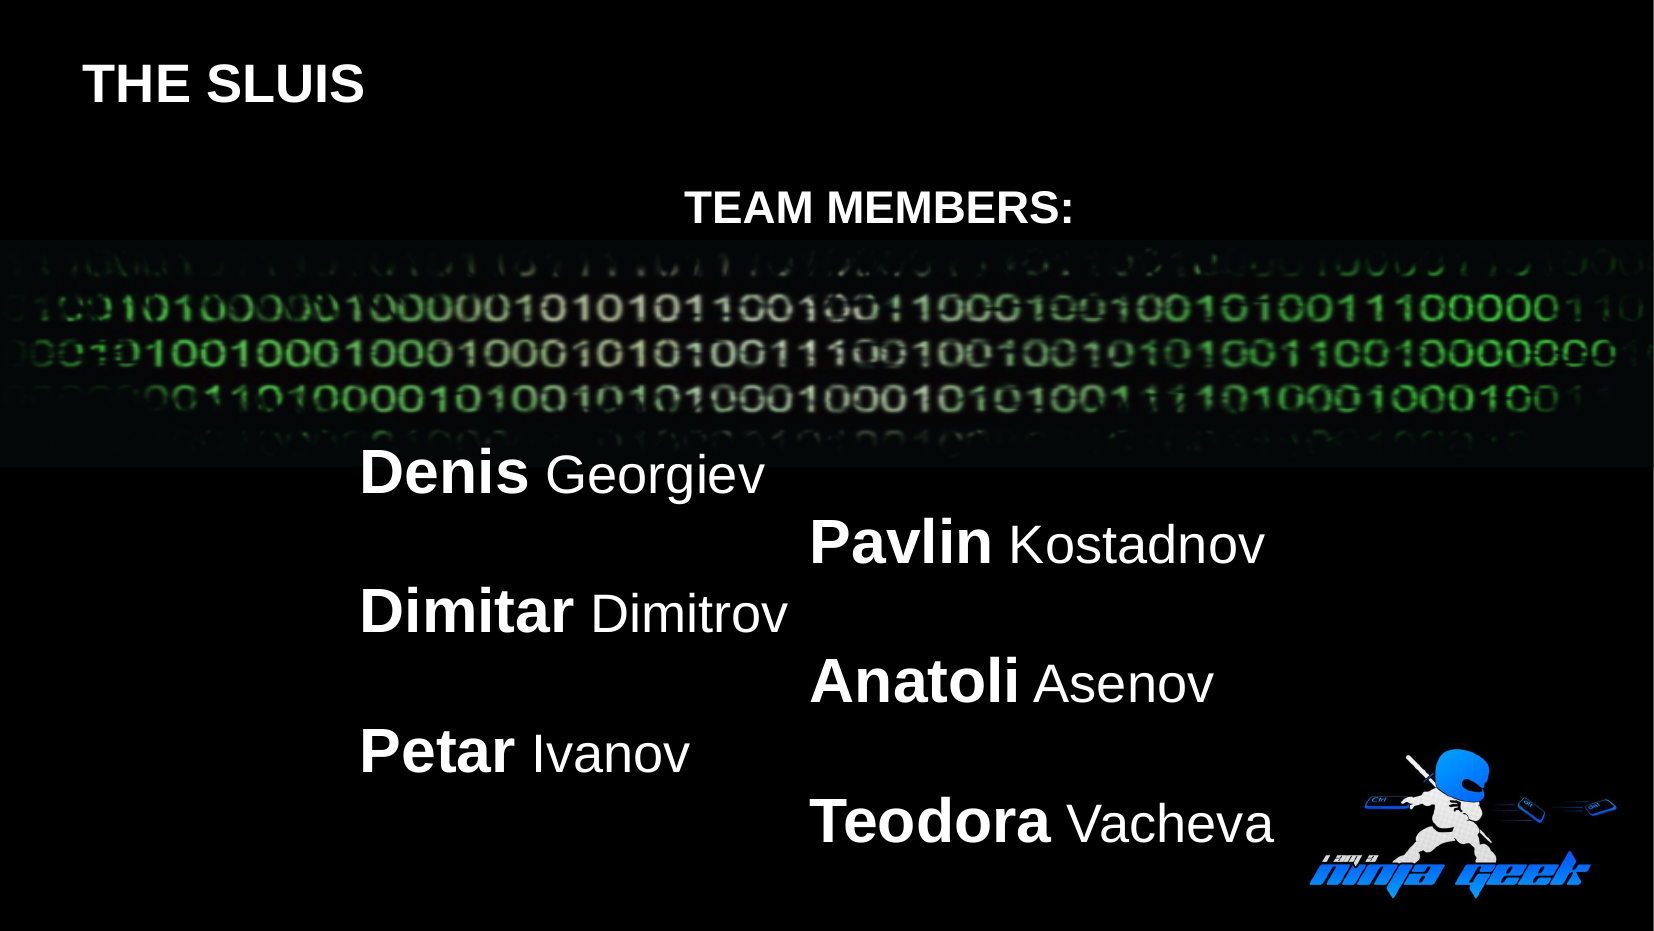

# THE SLUIS
	TEAM MEMBERS:
	Denis Georgiev
							Pavlin Kostadnov
	Dimitar Dimitrov
							Anatoli Asenov
	Petar Ivanov
							Teodora Vacheva